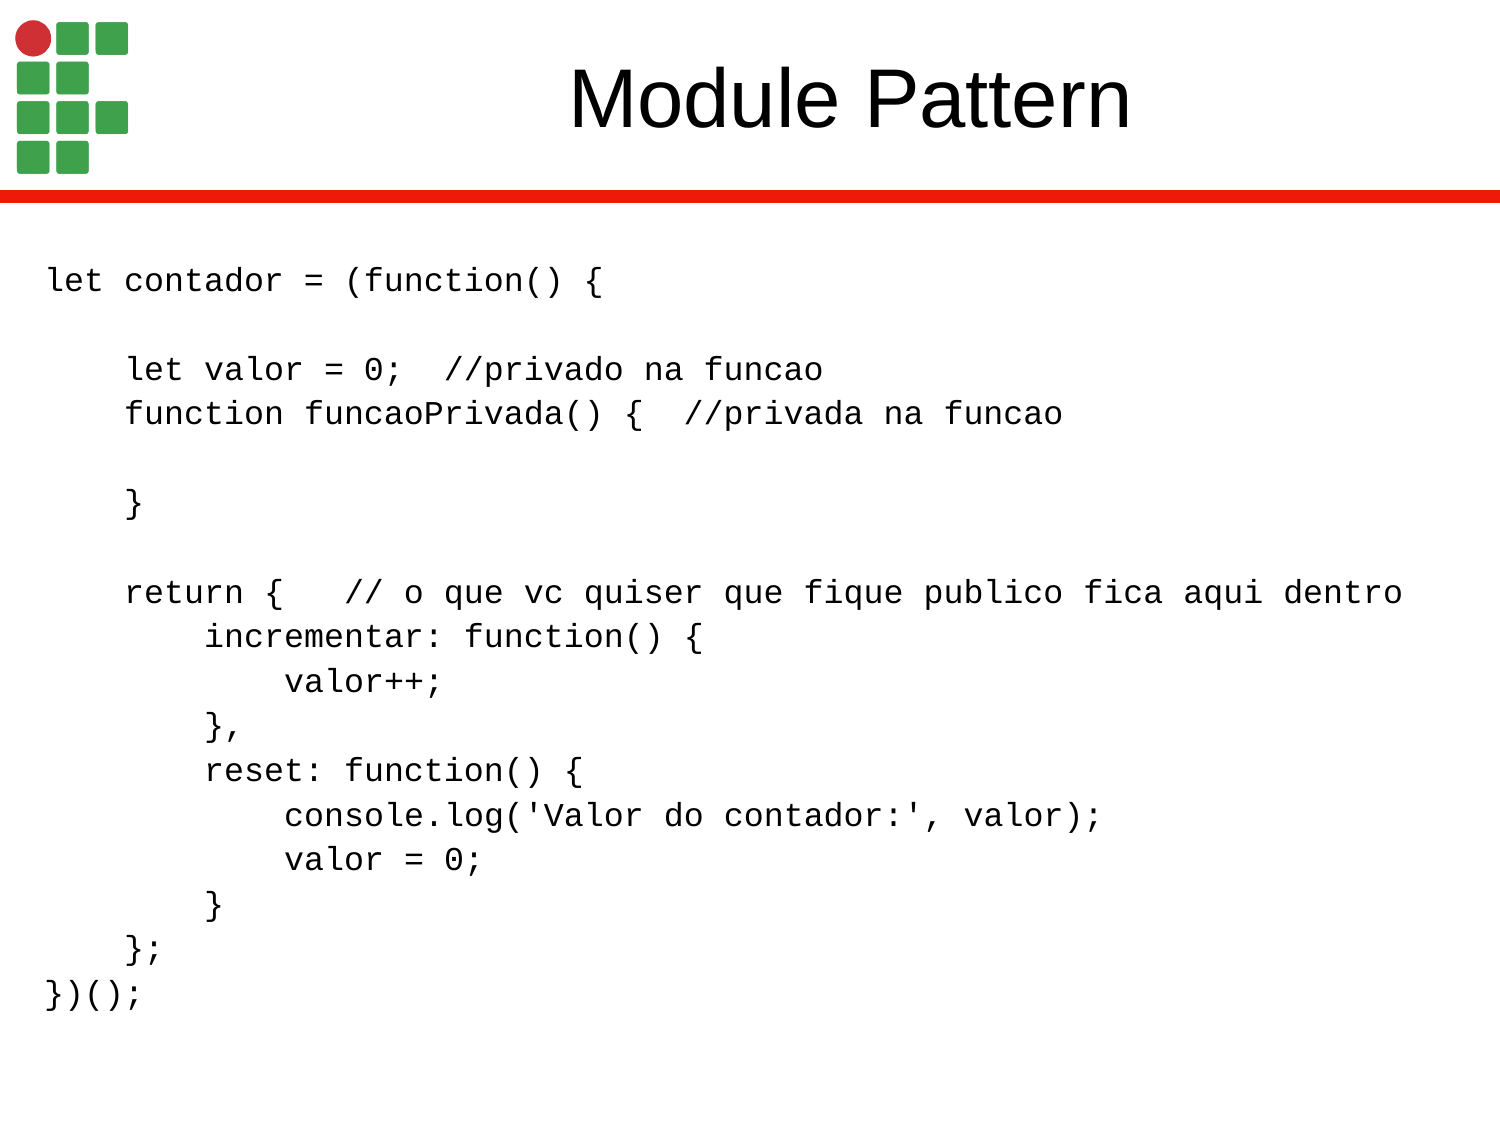

# Module Pattern
let contador = (function() {
 let valor = 0; //privado na funcao
 function funcaoPrivada() { //privada na funcao
 }
 return { // o que vc quiser que fique publico fica aqui dentro
 incrementar: function() {
 valor++;
 },
 reset: function() {
 console.log('Valor do contador:', valor);
 valor = 0;
 }
 };
})();